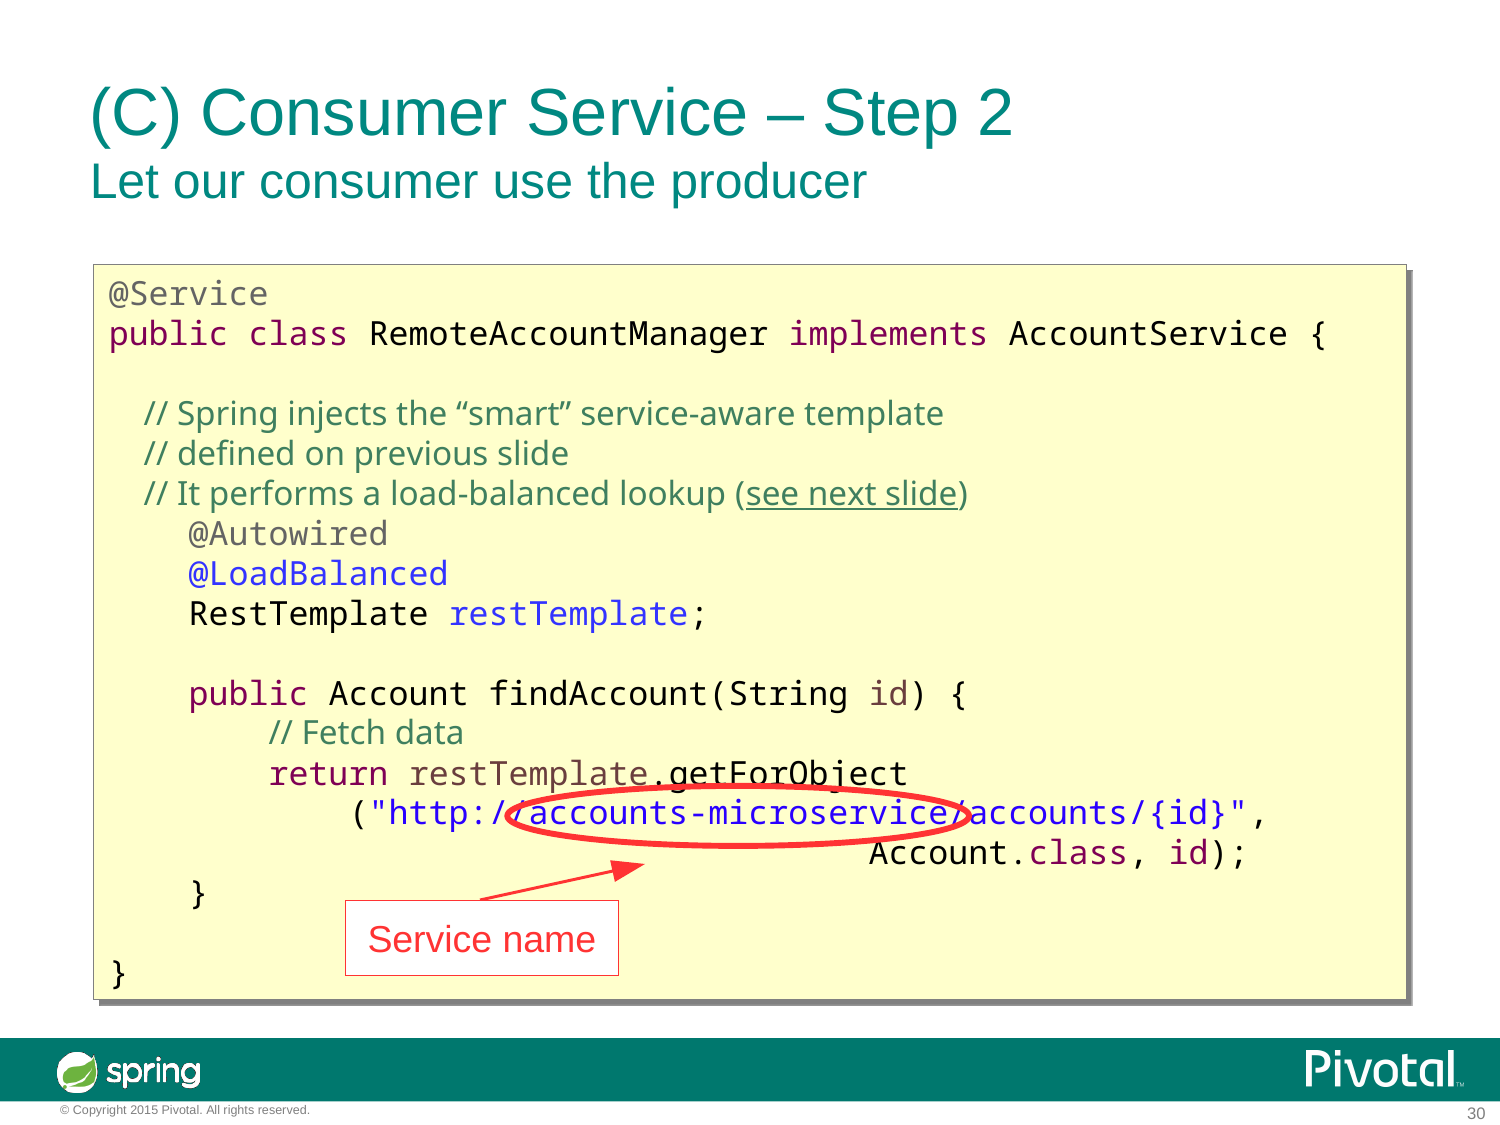

# (C) Consumer Service – Step 2 Let our consumer use the producer
@Service
public class RemoteAccountManager implements AccountService {
 // Spring injects the “smart” service-aware template
 // defined on previous slide
 // It performs a load-balanced lookup (see next slide)
 @Autowired
 @LoadBalanced
 RestTemplate restTemplate;
 public Account findAccount(String id) {
 // Fetch data
 return restTemplate.getForObject
 ("http://accounts-microservice/accounts/{id}",
 Account.class, id);
 }
}
Service name